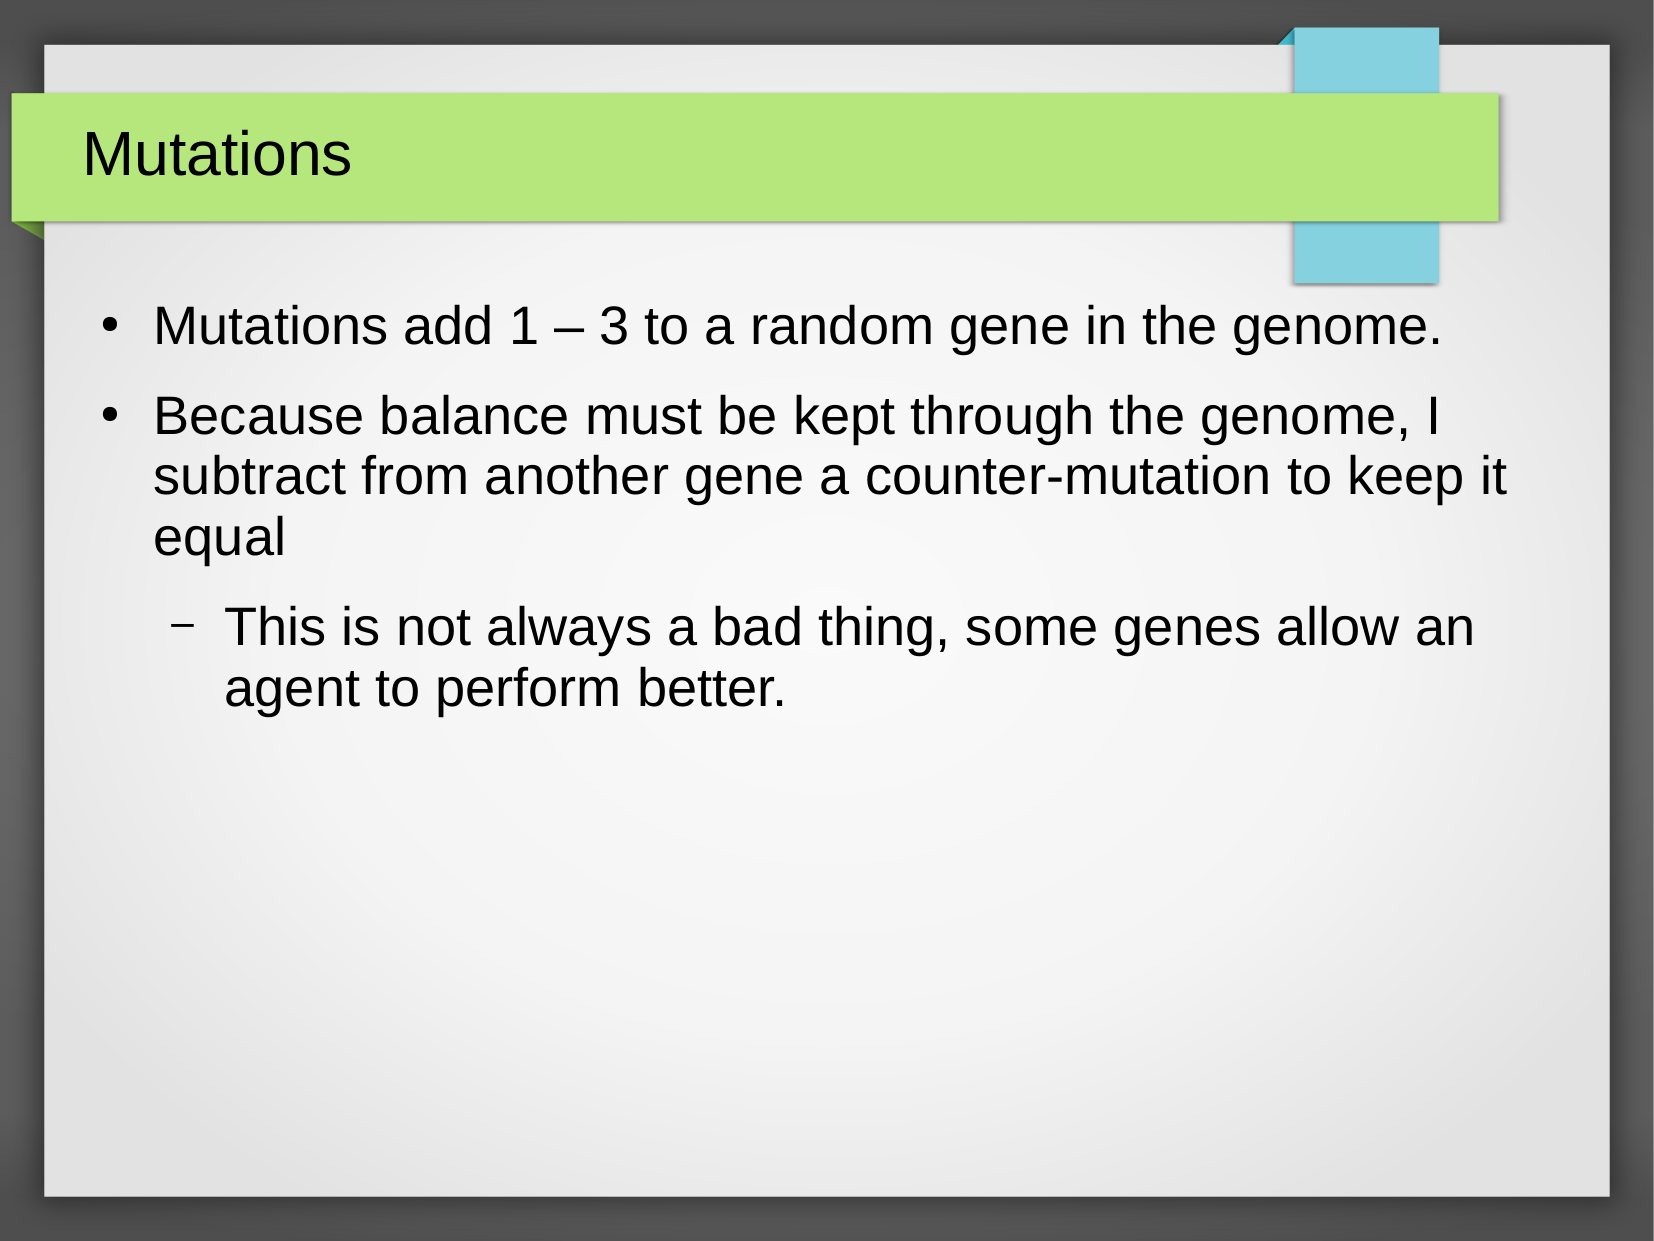

# Mutations
Mutations add 1 – 3 to a random gene in the genome.
Because balance must be kept through the genome, I subtract from another gene a counter-mutation to keep it equal
This is not always a bad thing, some genes allow an agent to perform better.